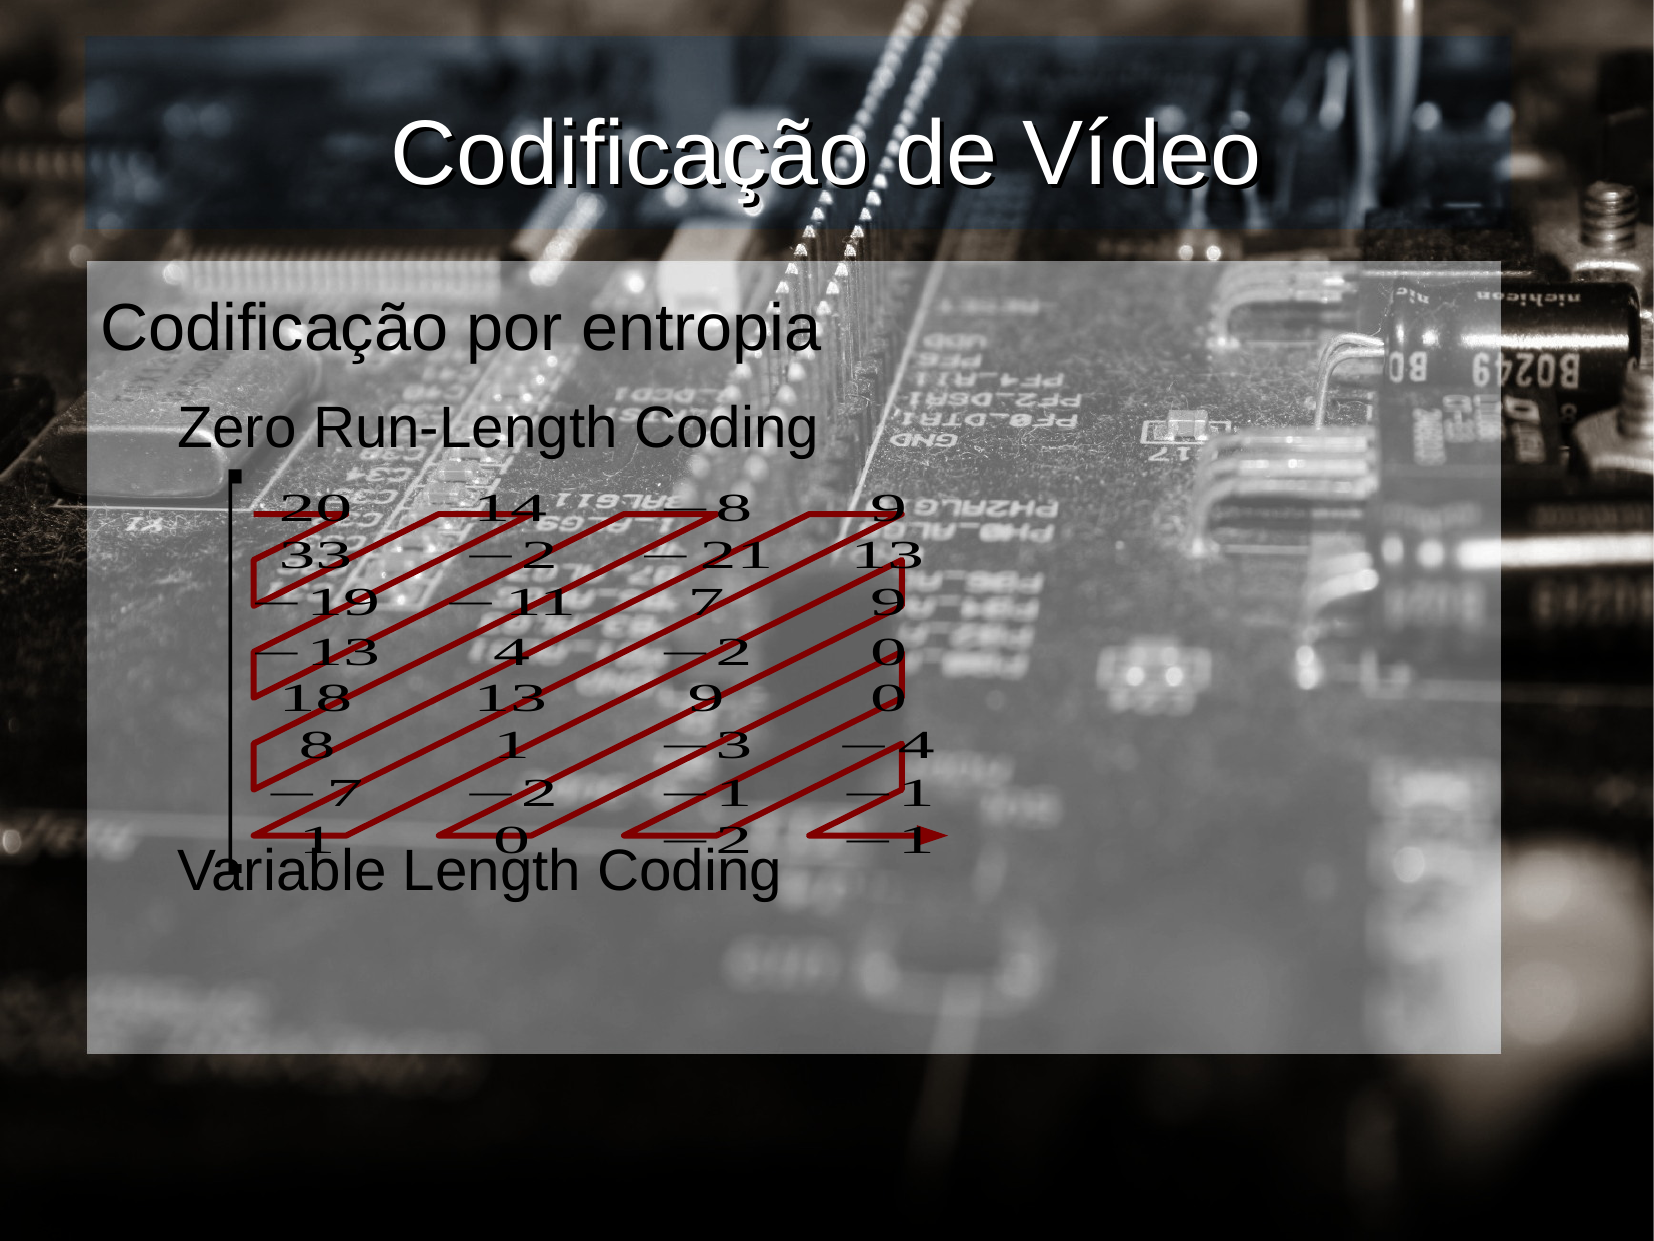

# Codificação de Vídeo
Codificação por entropia
Zero Run-Length Coding
Variable Length Coding